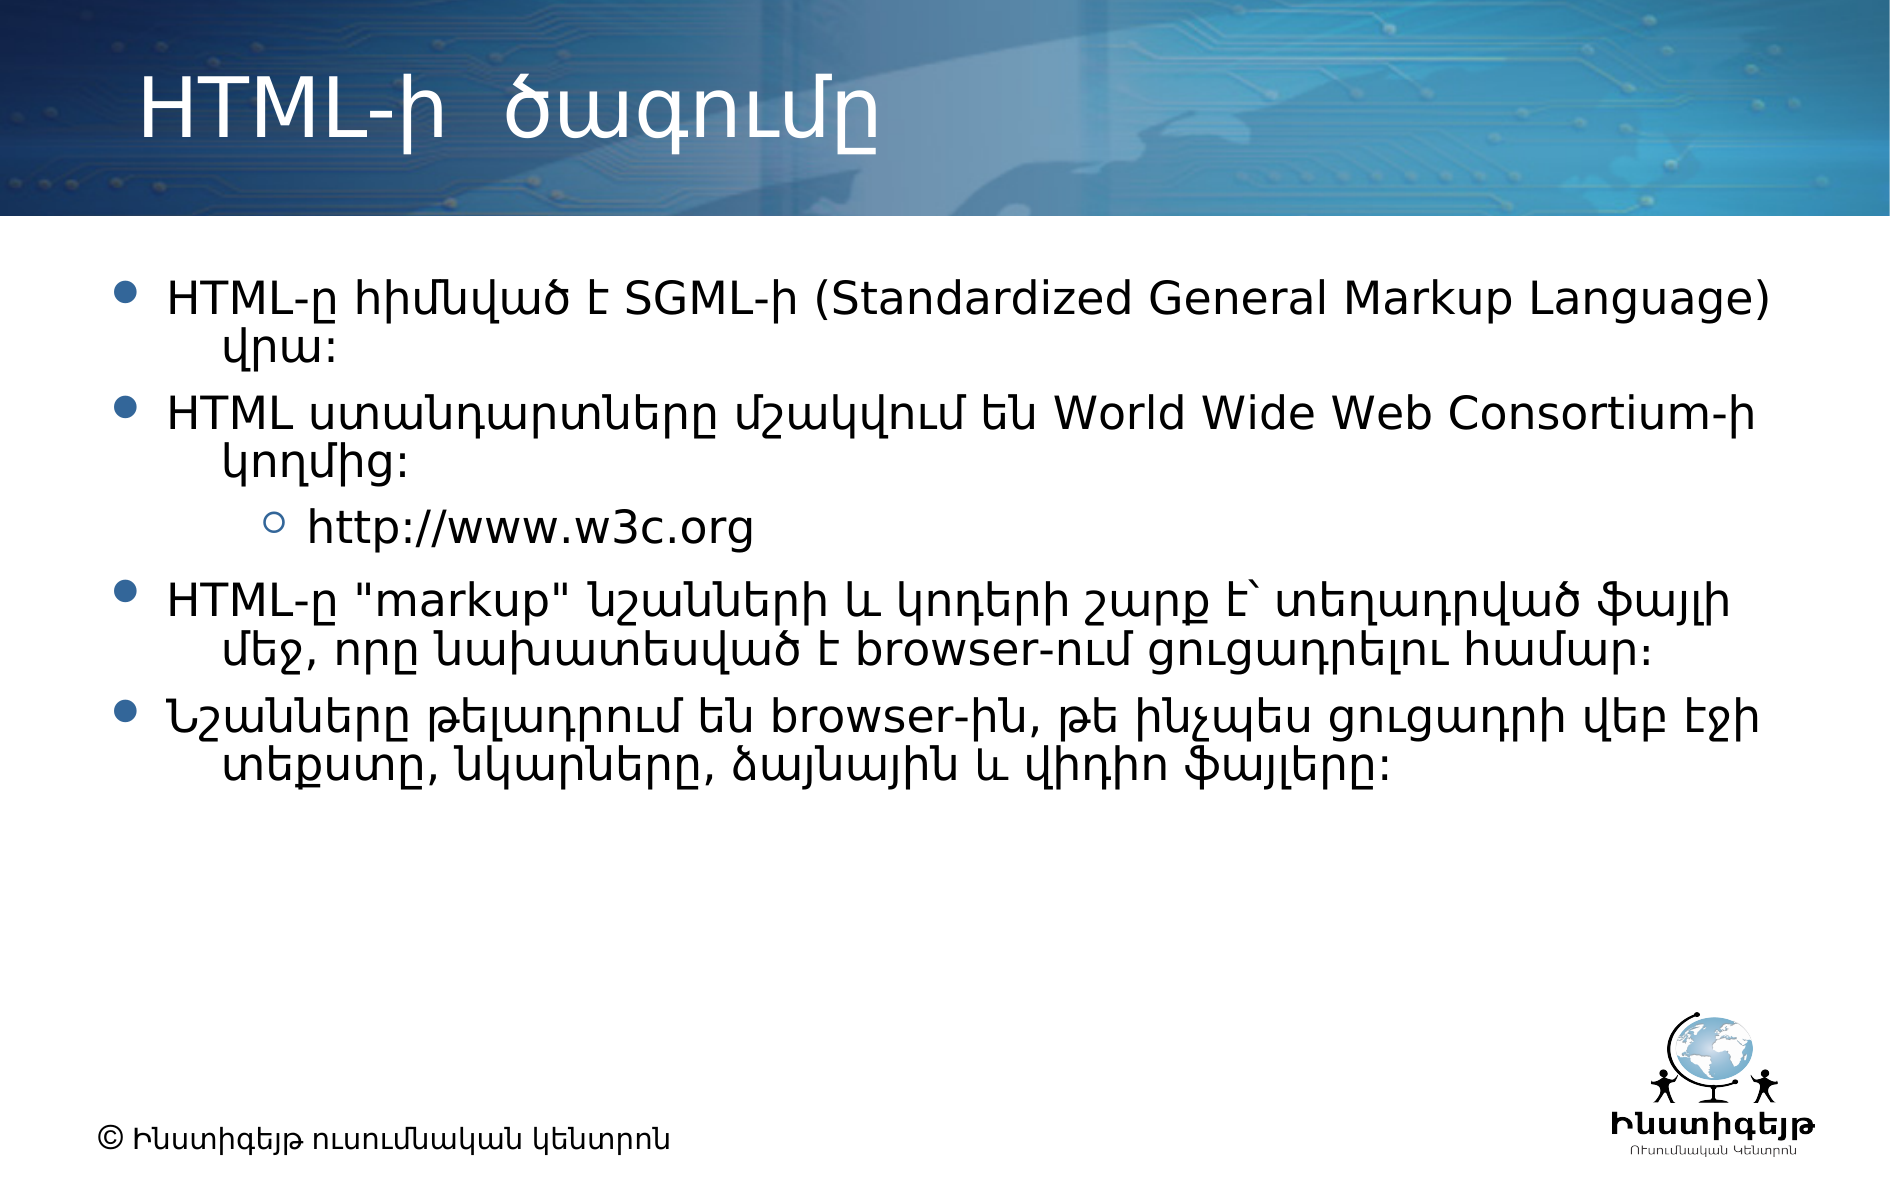

HTML-ի ծագումը
HTML-ը հիմնված է SGML-ի (Standardized General Markup Language) վրա:
HTML ստանդարտները մշակվում են World Wide Web Consortium-ի կողմից:
http://www.w3c.org
HTML-ը "markup" նշանների և կոդերի շարք է՝ տեղադրված ֆայլի մեջ, որը նախատեսված է browser-ում ցուցադրելու համար։
Նշանները թելադրում են browser-ին, թե ինչպես ցուցադրի վեբ էջի տեքստը, նկարները, ձայնային և վիդիո ֆայլերը: